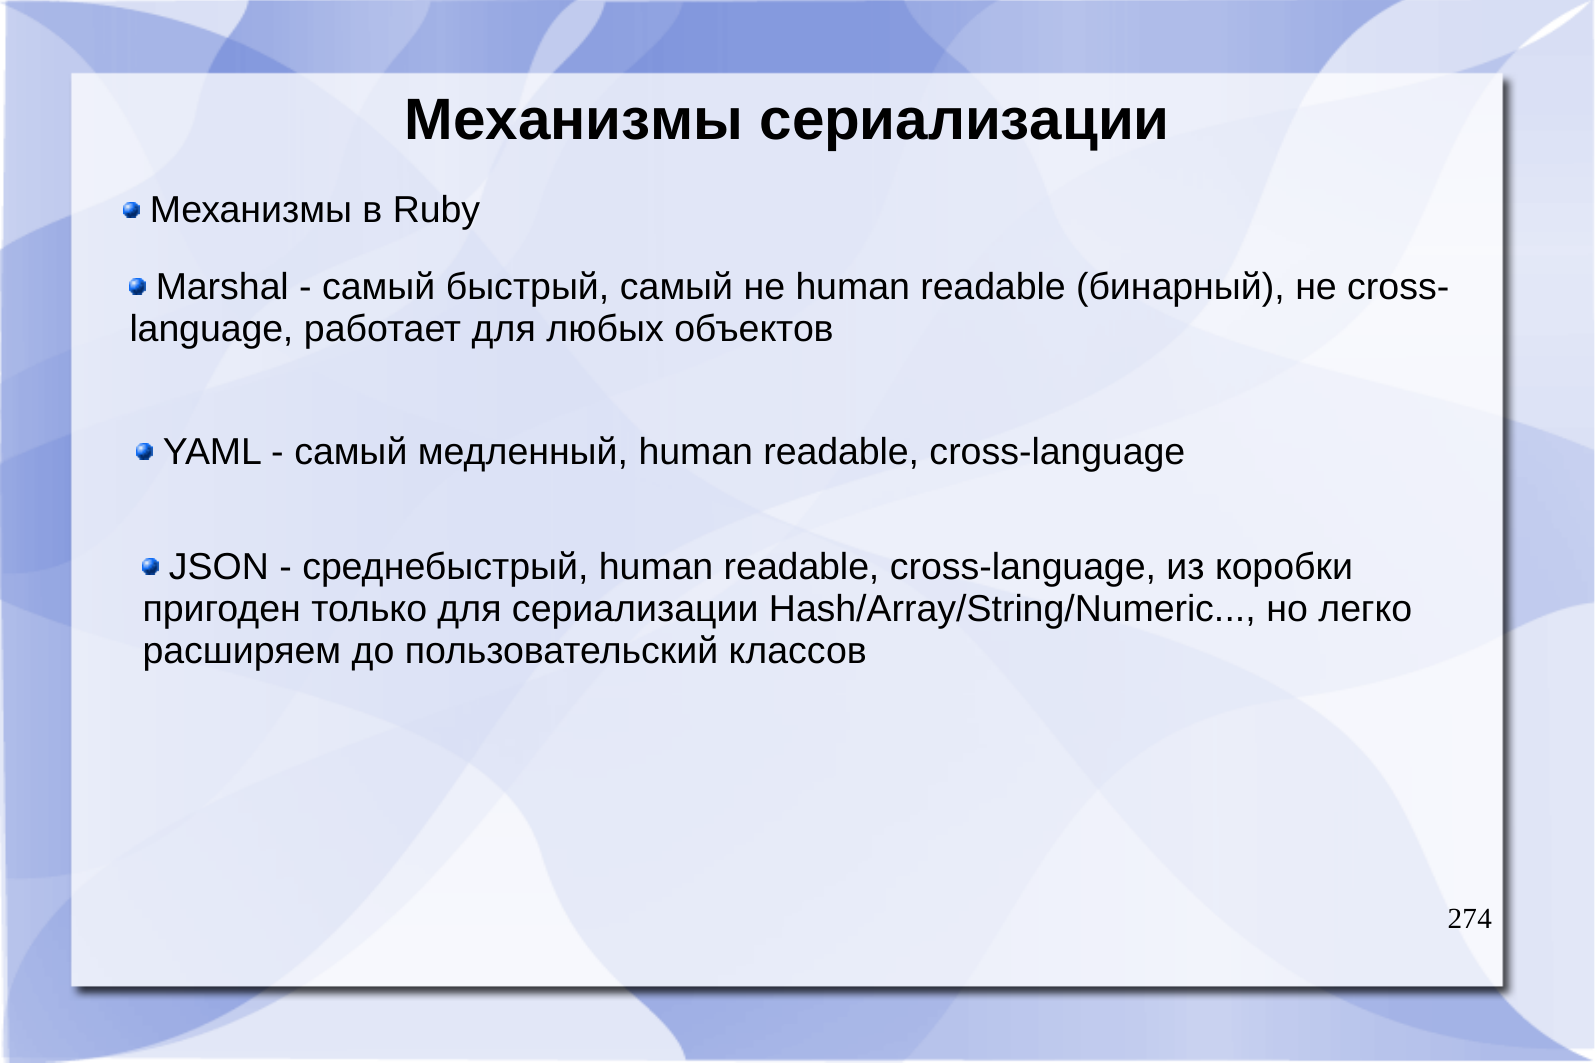

# Механизмы сериализации
 Механизмы в Ruby
 Marshal - самый быстрый, самый не human readable (бинарный), не cross-language, работает для любых объектов
 YAML - самый медленный, human readable, cross-language
 JSON - среднебыстрый, human readable, cross-language, из коробки пригоден только для сериализации Hash/Array/String/Numeric..., но легко расширяем до пользовательский классов
274